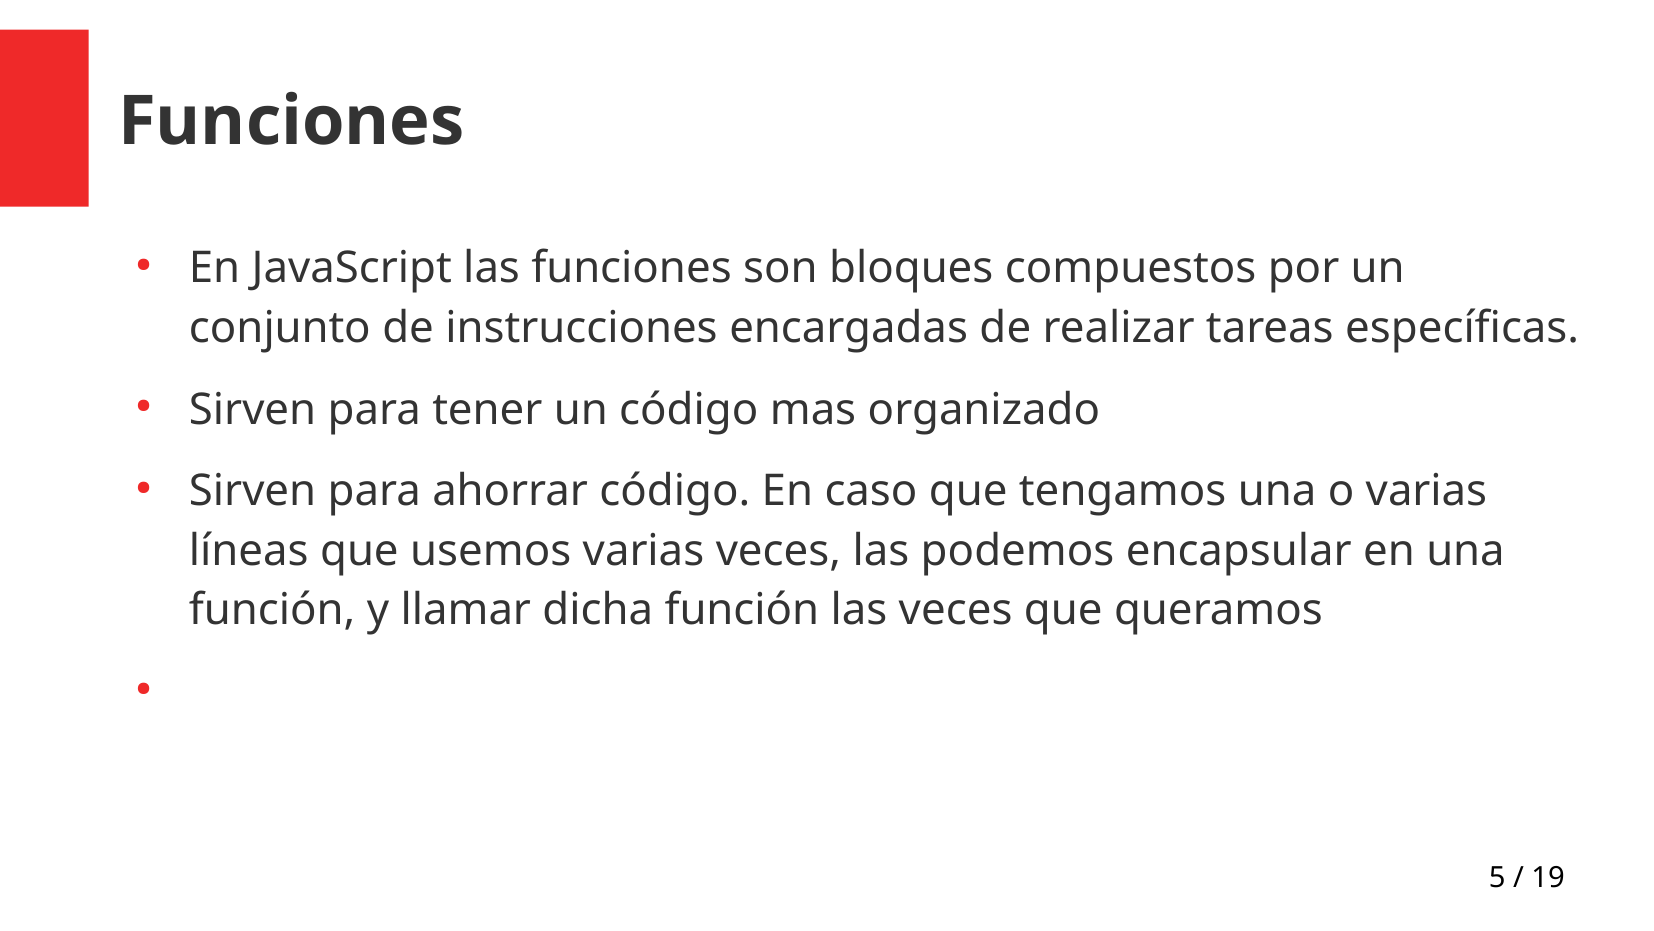

# Funciones
En JavaScript las funciones son bloques compuestos por un conjunto de instrucciones encargadas de realizar tareas específicas.
Sirven para tener un código mas organizado
Sirven para ahorrar código. En caso que tengamos una o varias líneas que usemos varias veces, las podemos encapsular en una función, y llamar dicha función las veces que queramos
5